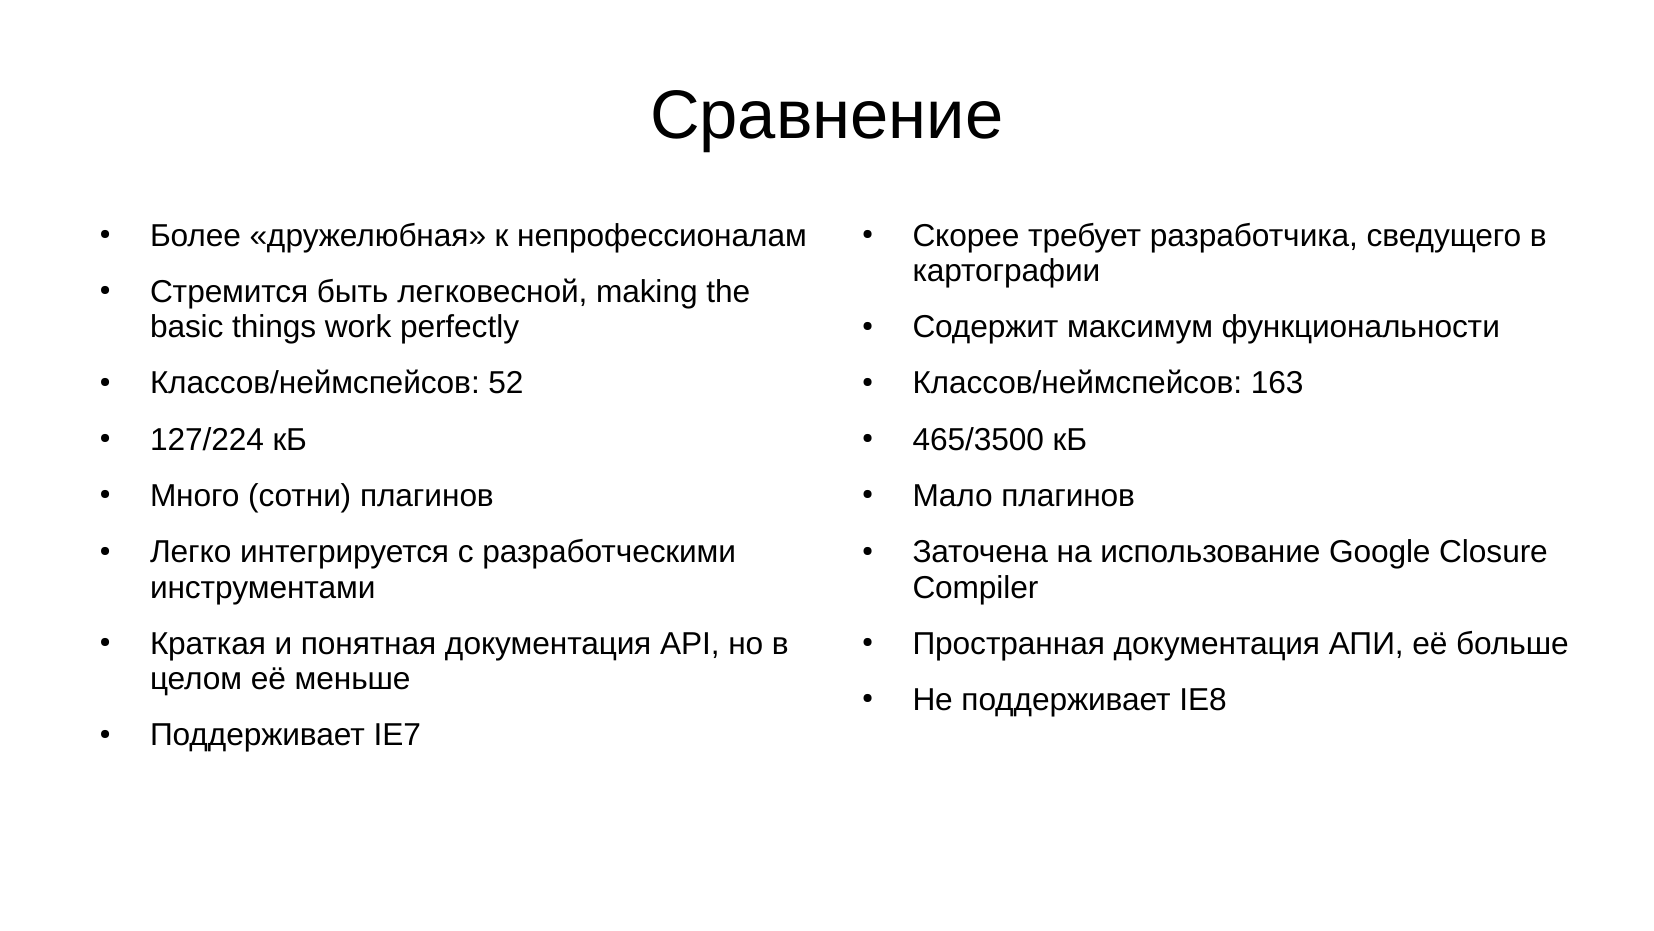

# Сравнение
Более «дружелюбная» к непрофессионалам
Стремится быть легковесной, making the basic things work perfectly
Классов/неймспейсов: 52
127/224 кБ
Много (сотни) плагинов
Легко интегрируется с разработческими инструментами
Краткая и понятная документация API, но в целом её меньше
Поддерживает IE7
Скорее требует разработчика, сведущего в картографии
Содержит максимум функциональности
Классов/неймспейсов: 163
465/3500 кБ
Мало плагинов
Заточена на использование Google Closure Compiler
Пространная документация АПИ, её больше
Не поддерживает IE8